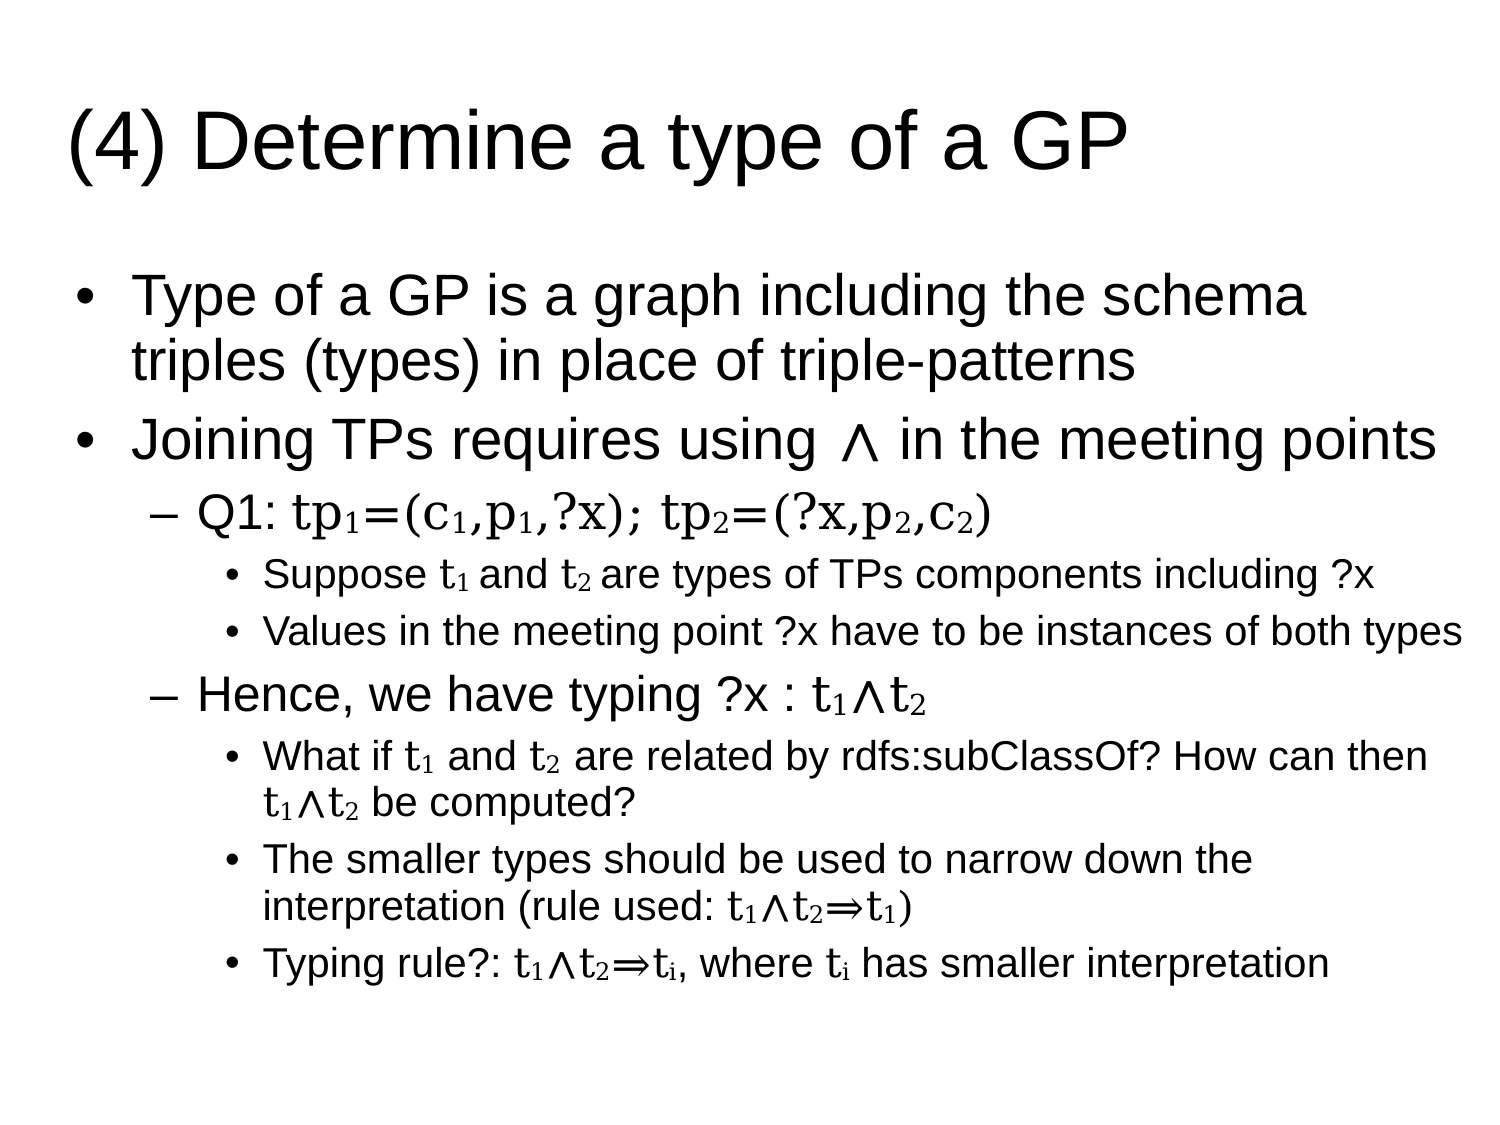

# (4) Determine a type of a GP
Type of a GP is a graph including the schema triples (types) in place of triple-patterns
Joining TPs requires using ∧ in the meeting points
Q1: tp1=(c1,p1,?x); tp2=(?x,p2,c2)
Suppose t1 and t2 are types of TPs components including ?x
Values in the meeting point ?x have to be instances of both types
Hence, we have typing ?x : t1∧t2
What if t1 and t2 are related by rdfs:subClassOf? How can then t1∧t2 be computed?
The smaller types should be used to narrow down the interpretation (rule used: t1∧t2⇒t1)
Typing rule?: t1∧t2⇒ti, where ti has smaller interpretation